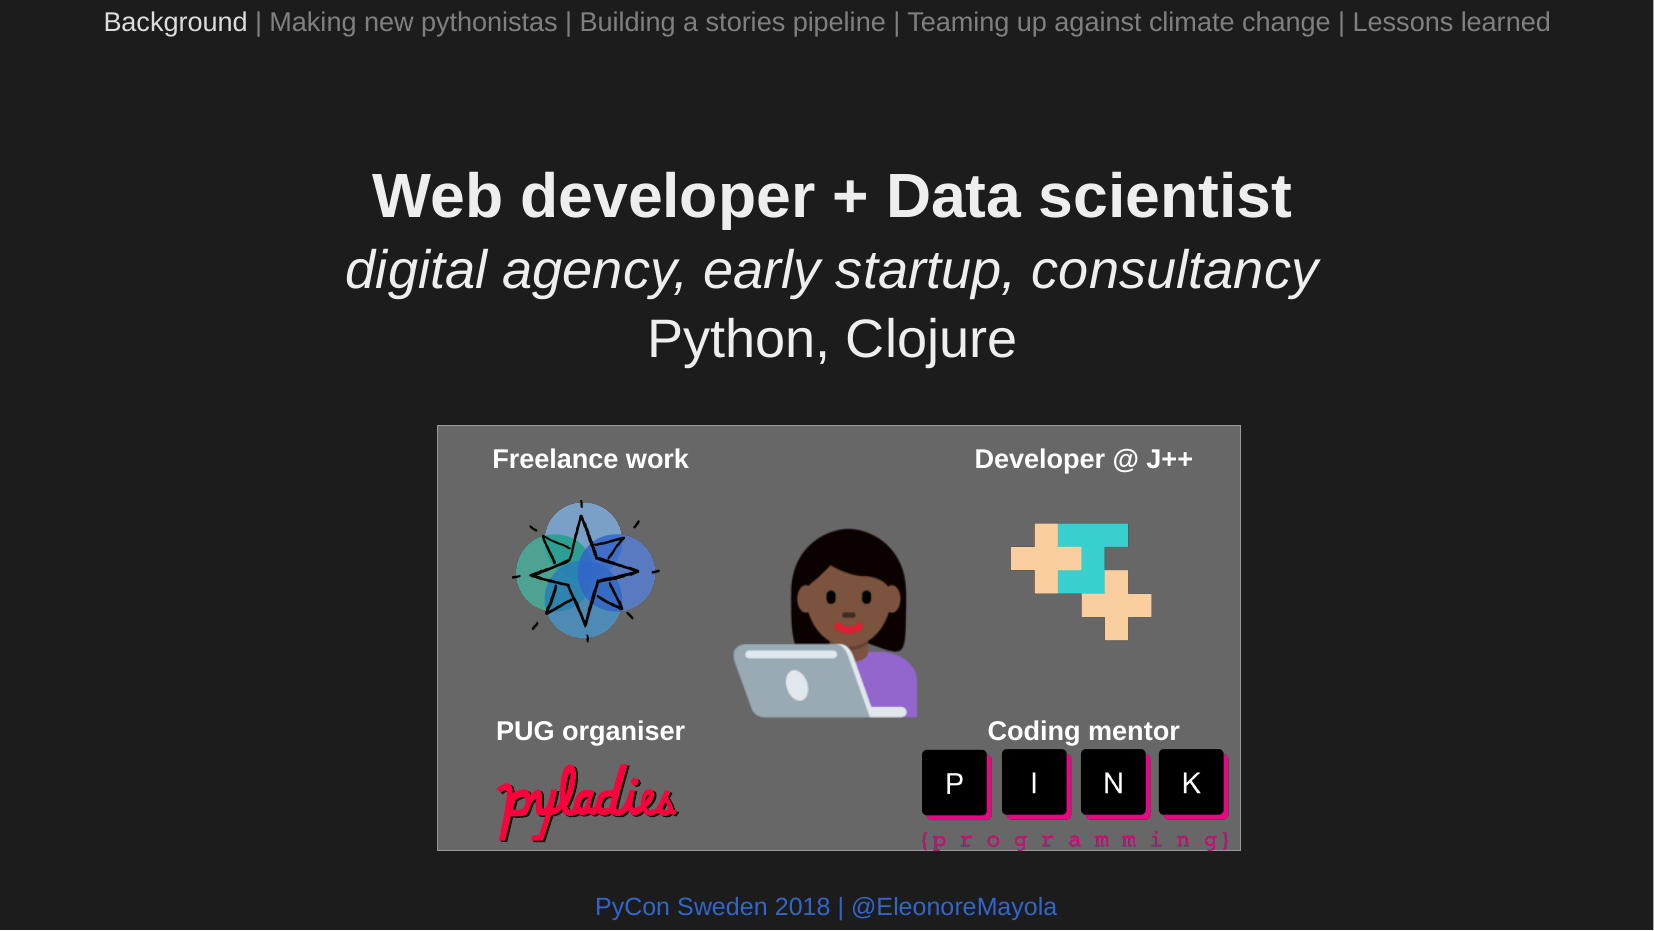

Background | Making new pythonistas | Building a stories pipeline | Teaming up against climate change | Lessons learned
Web developer + Data scientist
digital agency, early startup, consultancy
Python, Clojure
Freelance work
Developer @ J++
PUG organiser
Coding mentor
PyCon Sweden 2018 | @EleonoreMayola